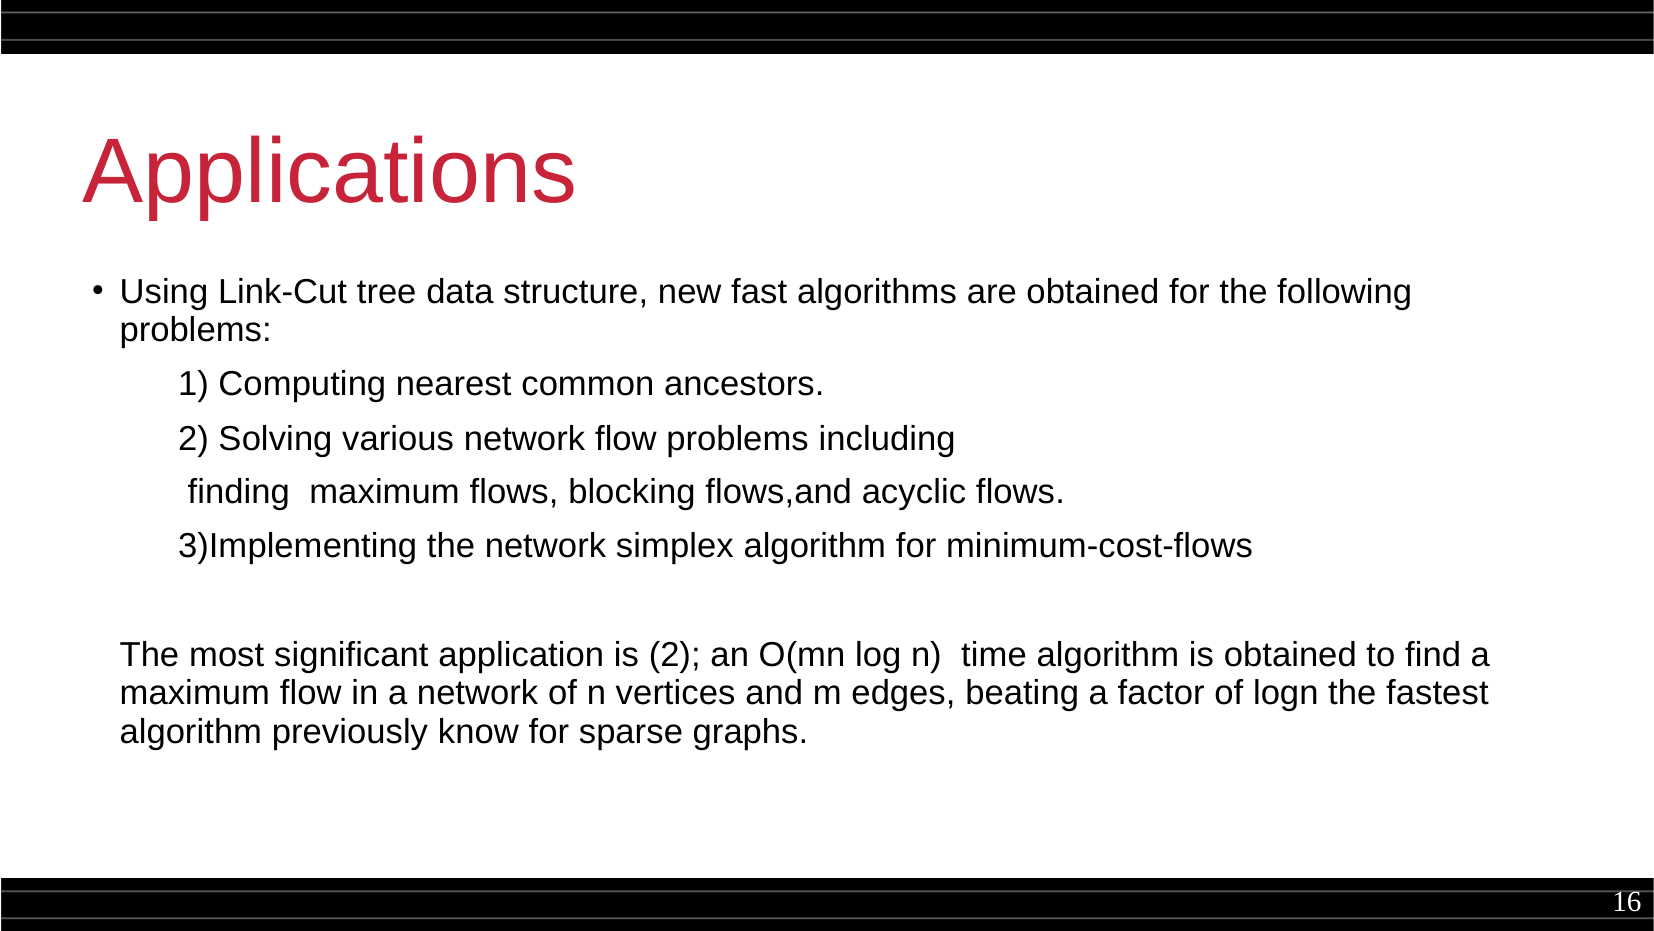

# Applications
Using Link-Cut tree data structure, new fast algorithms are obtained for the following problems:
 1) Computing nearest common ancestors.
 2) Solving various network flow problems including
 finding maximum flows, blocking flows,and acyclic flows.
 3)Implementing the network simplex algorithm for minimum-cost-flows
The most significant application is (2); an O(mn log n) time algorithm is obtained to find a maximum flow in a network of n vertices and m edges, beating a factor of logn the fastest algorithm previously know for sparse graphs.